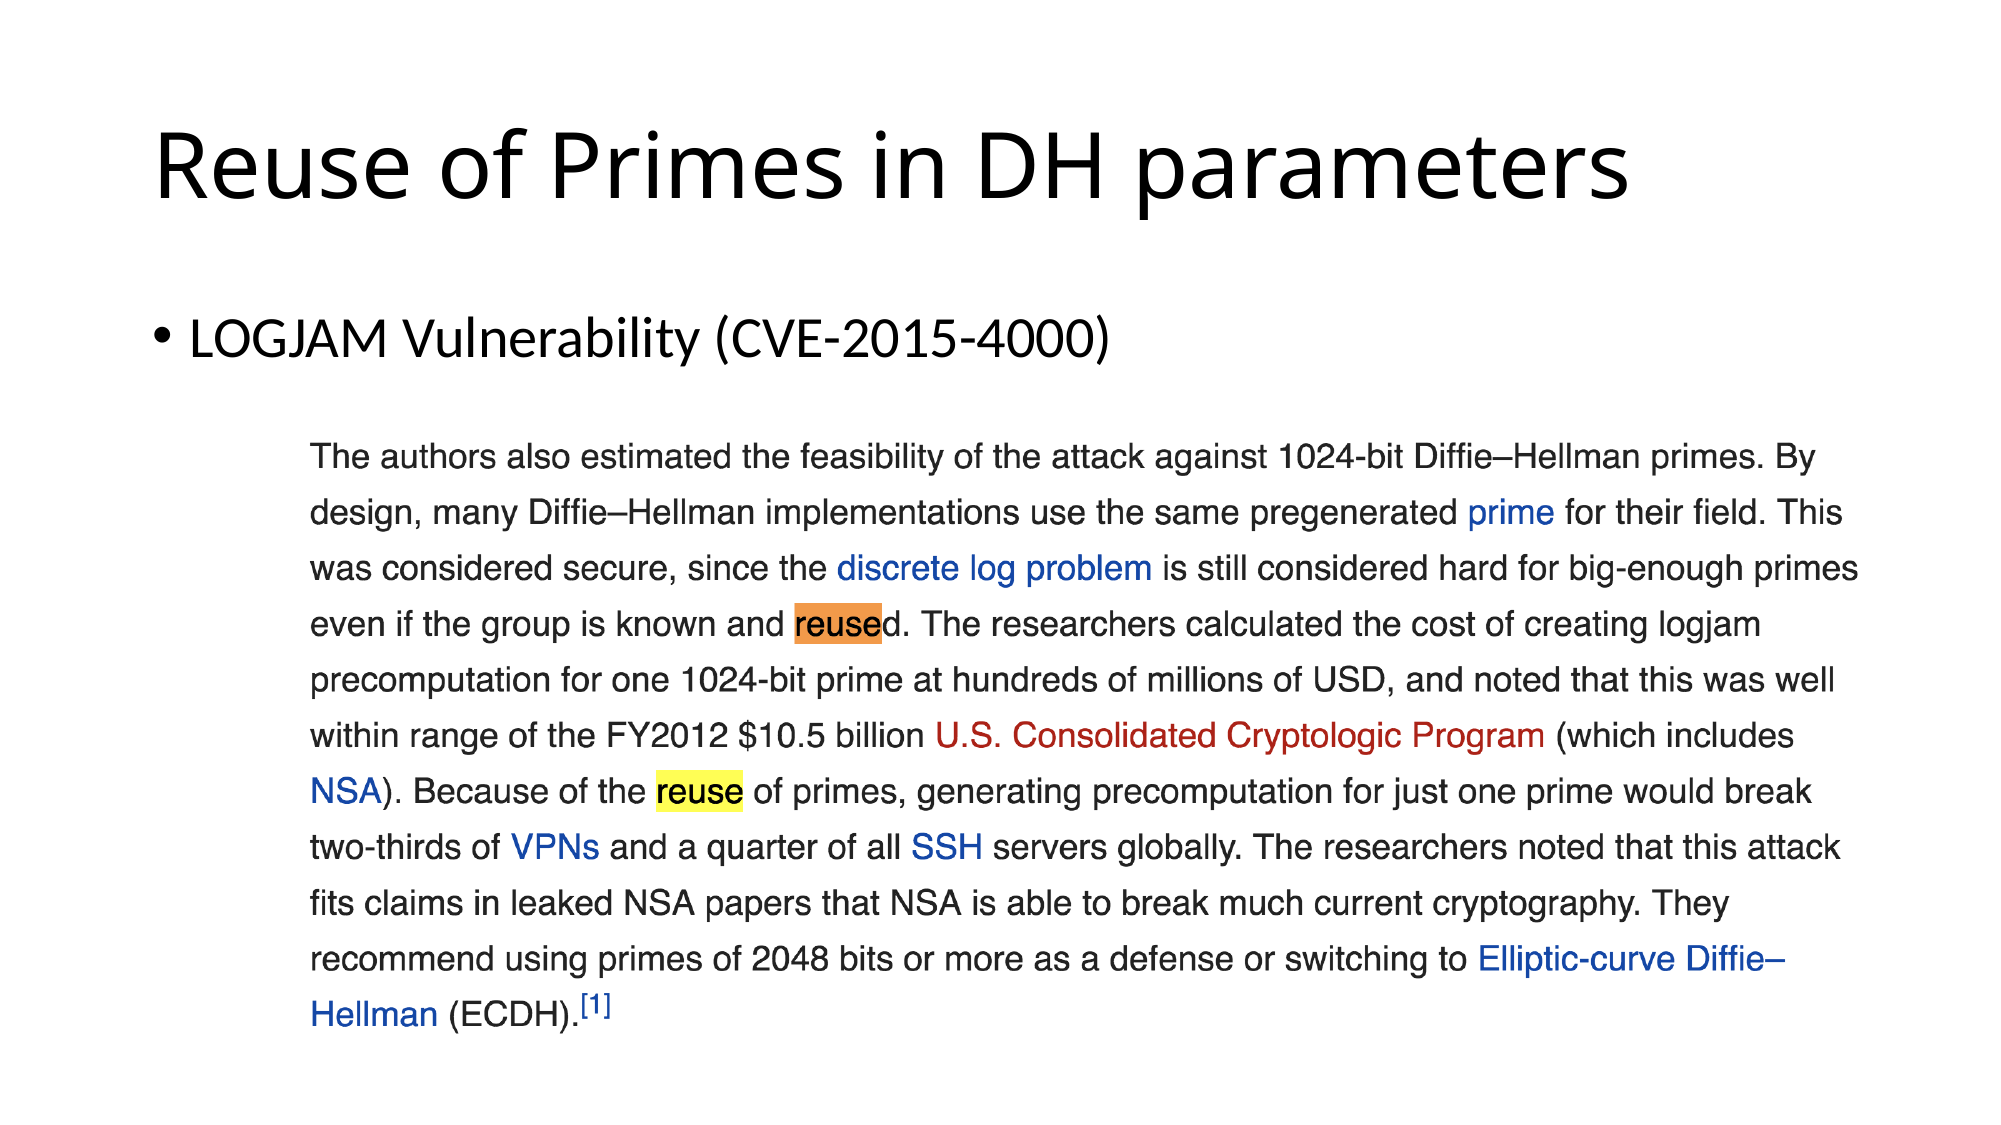

# Reuse of Primes in DH parameters
LOGJAM Vulnerability (CVE-2015-4000)